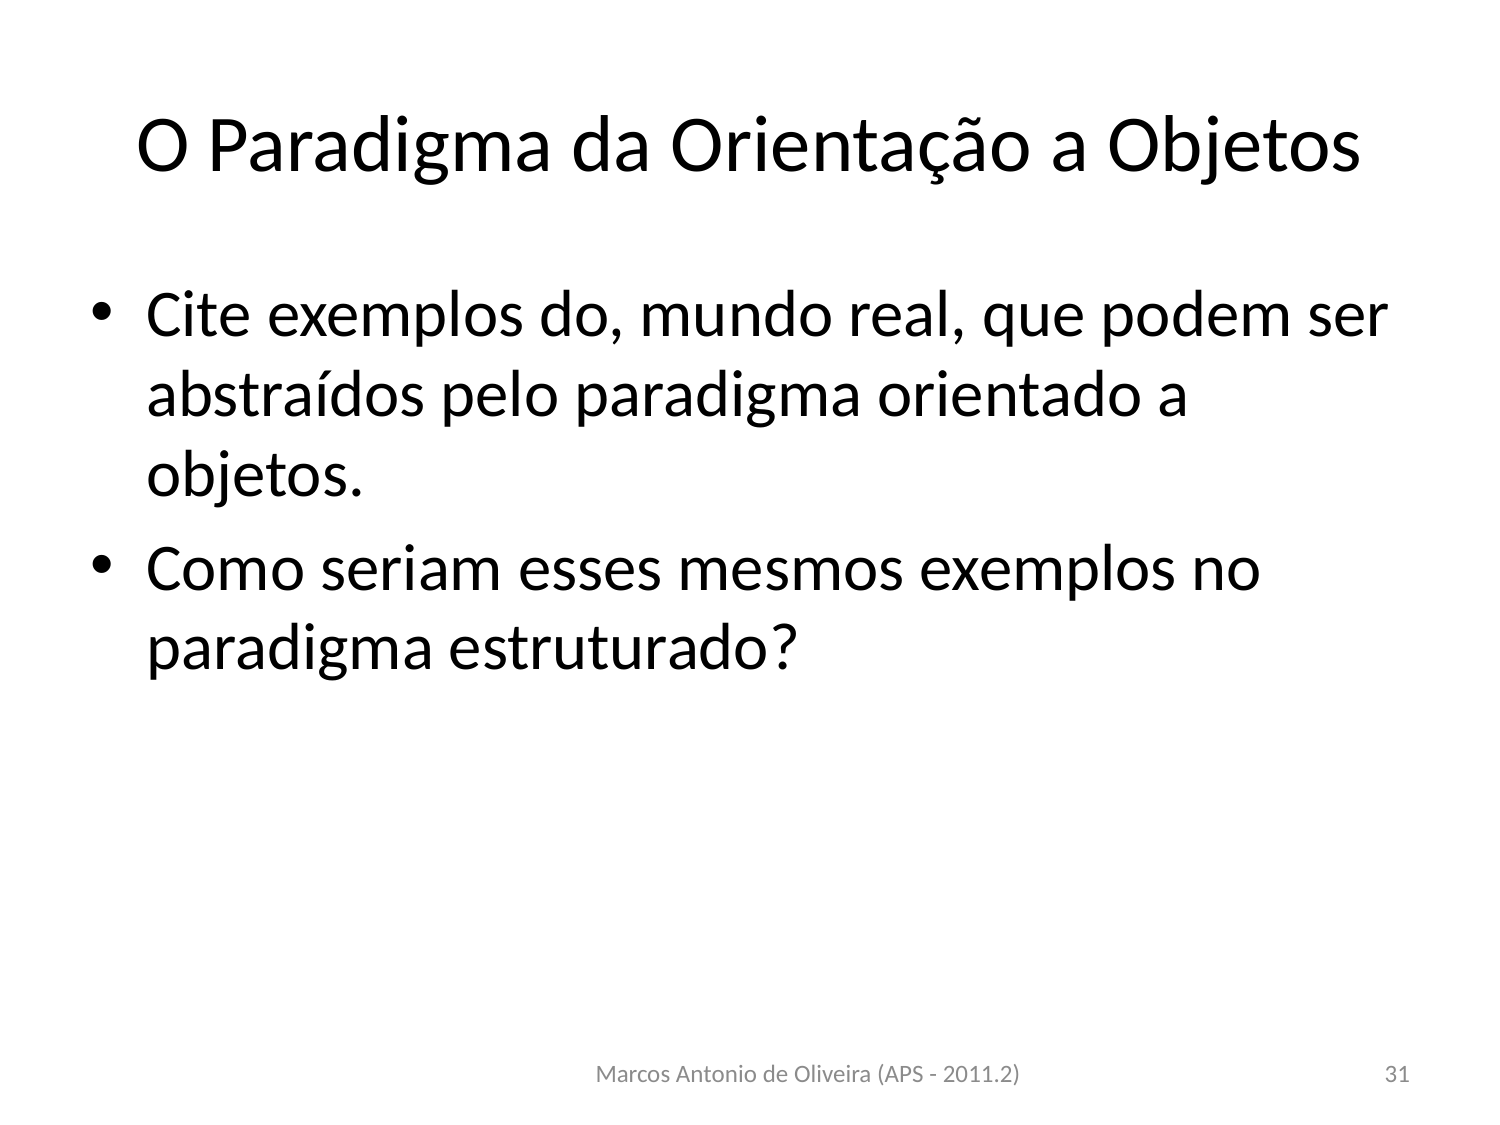

# O Paradigma da Orientação a Objetos
Cite exemplos do, mundo real, que podem ser abstraídos pelo paradigma orientado a objetos.
Como seriam esses mesmos exemplos no paradigma estruturado?
Marcos Antonio de Oliveira (APS - 2011.2)